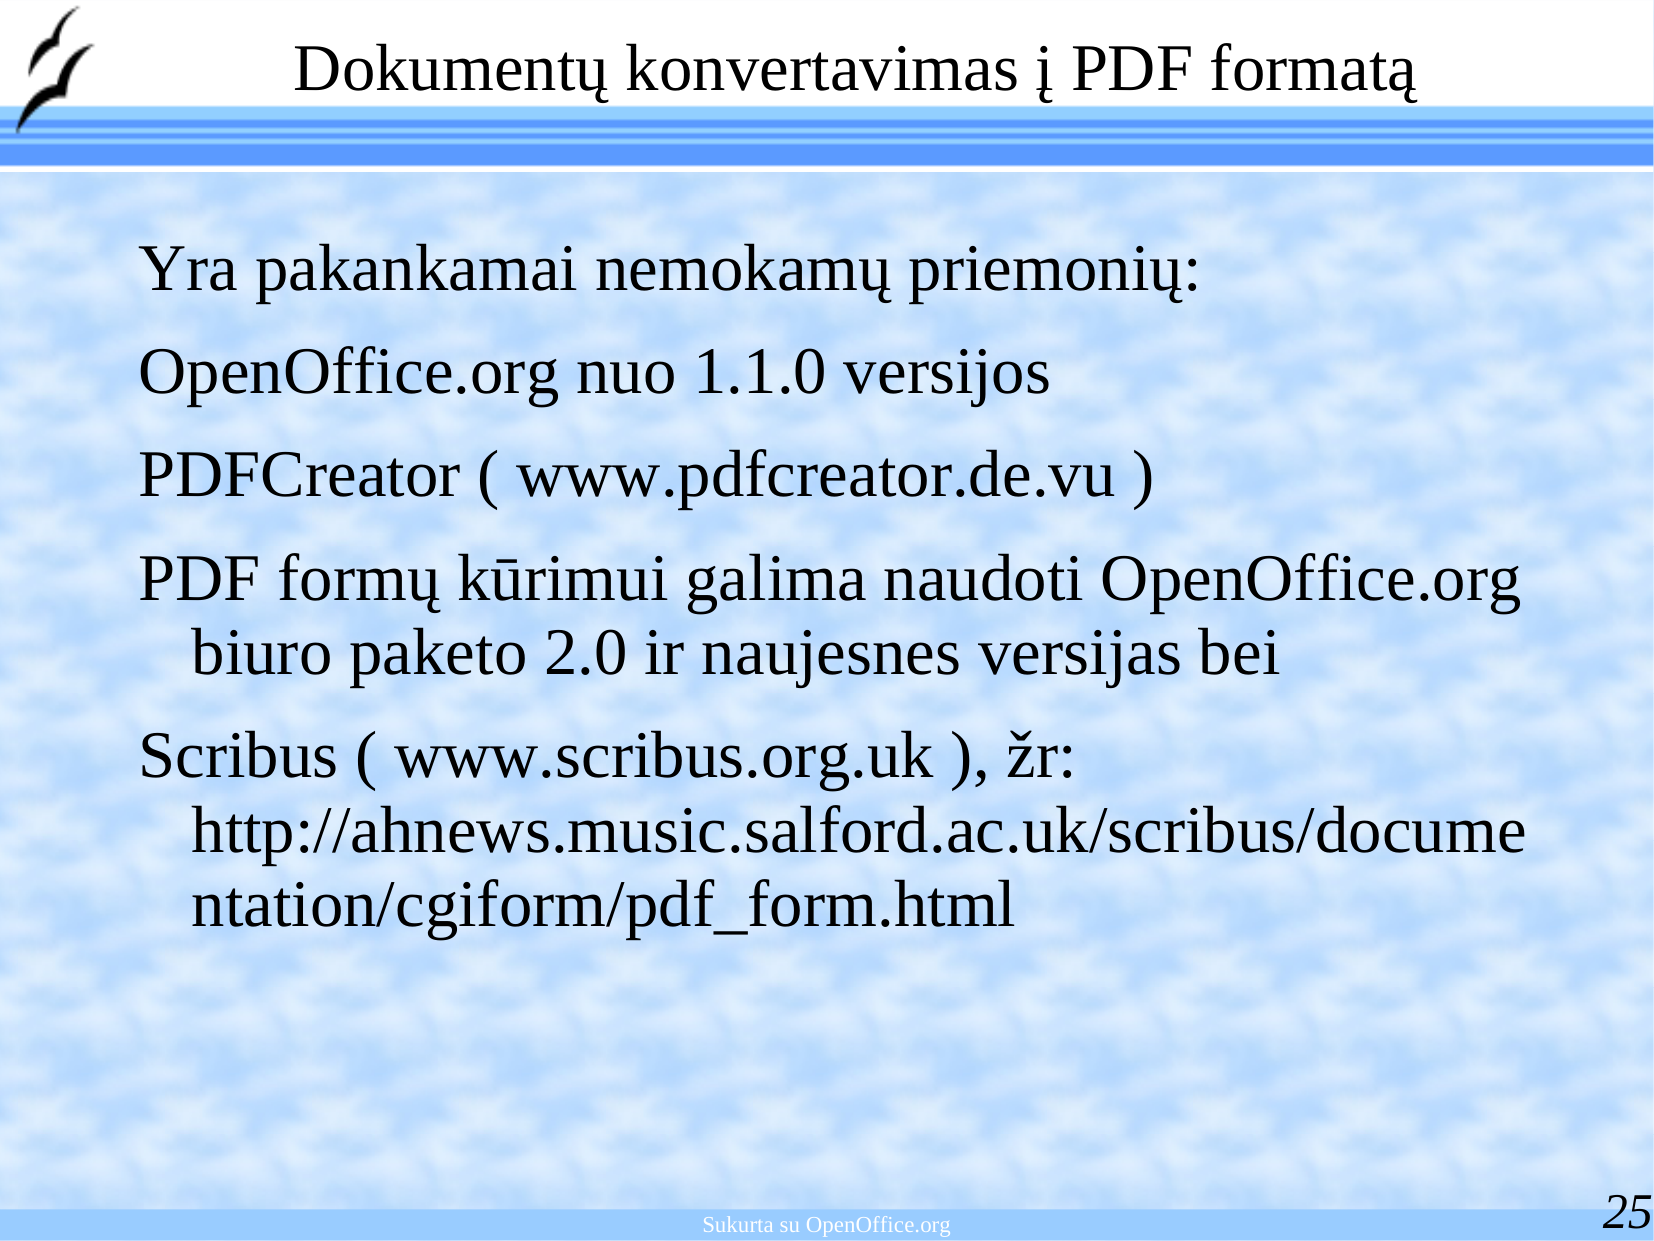

# Dokumentų konvertavimas į PDF formatą
Yra pakankamai nemokamų priemonių:
OpenOffice.org nuo 1.1.0 versijos
PDFCreator ( www.pdfcreator.de.vu )
PDF formų kūrimui galima naudoti OpenOffice.org biuro paketo 2.0 ir naujesnes versijas bei
Scribus ( www.scribus.org.uk ), žr: http://ahnews.music.salford.ac.uk/scribus/documentation/cgiform/pdf_form.html